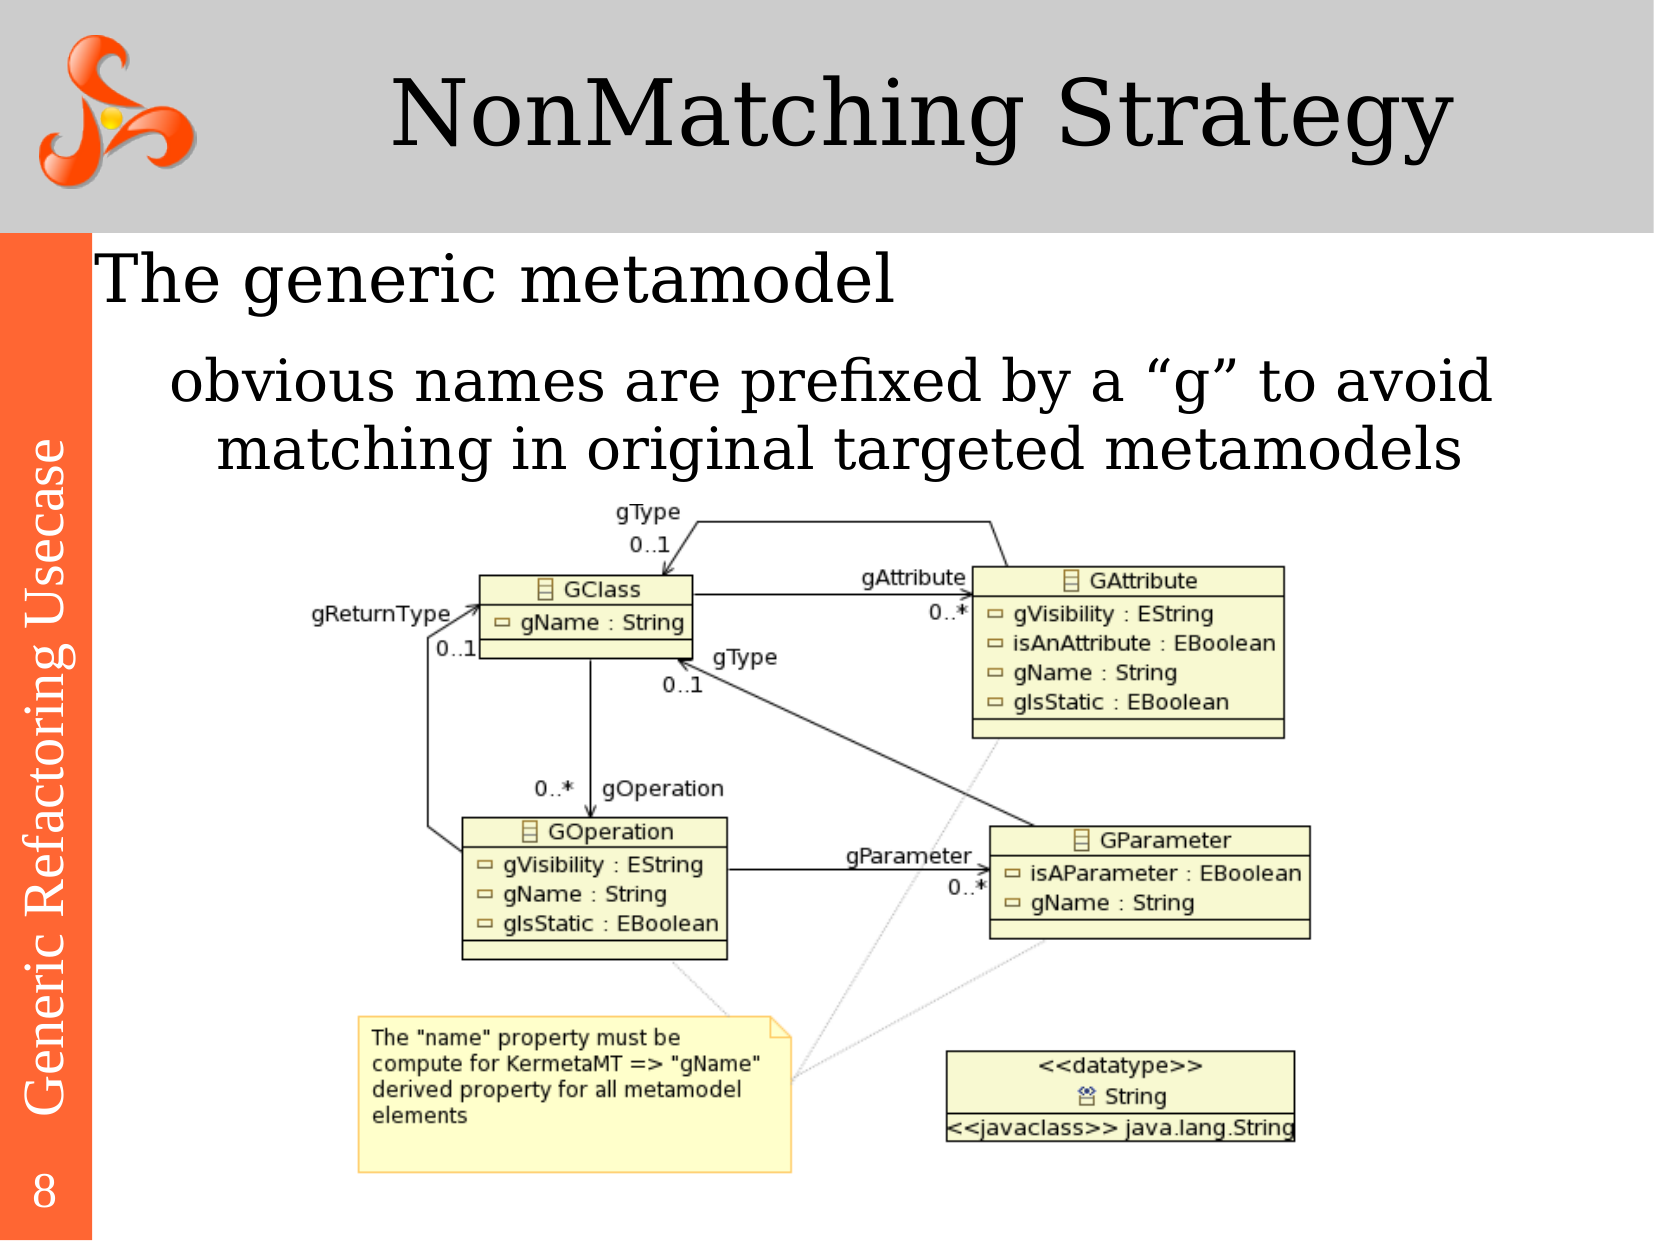

# NonMatching Strategy
The generic metamodel
obvious names are prefixed by a “g” to avoid matching in original targeted metamodels
Generic Refactoring Usecase